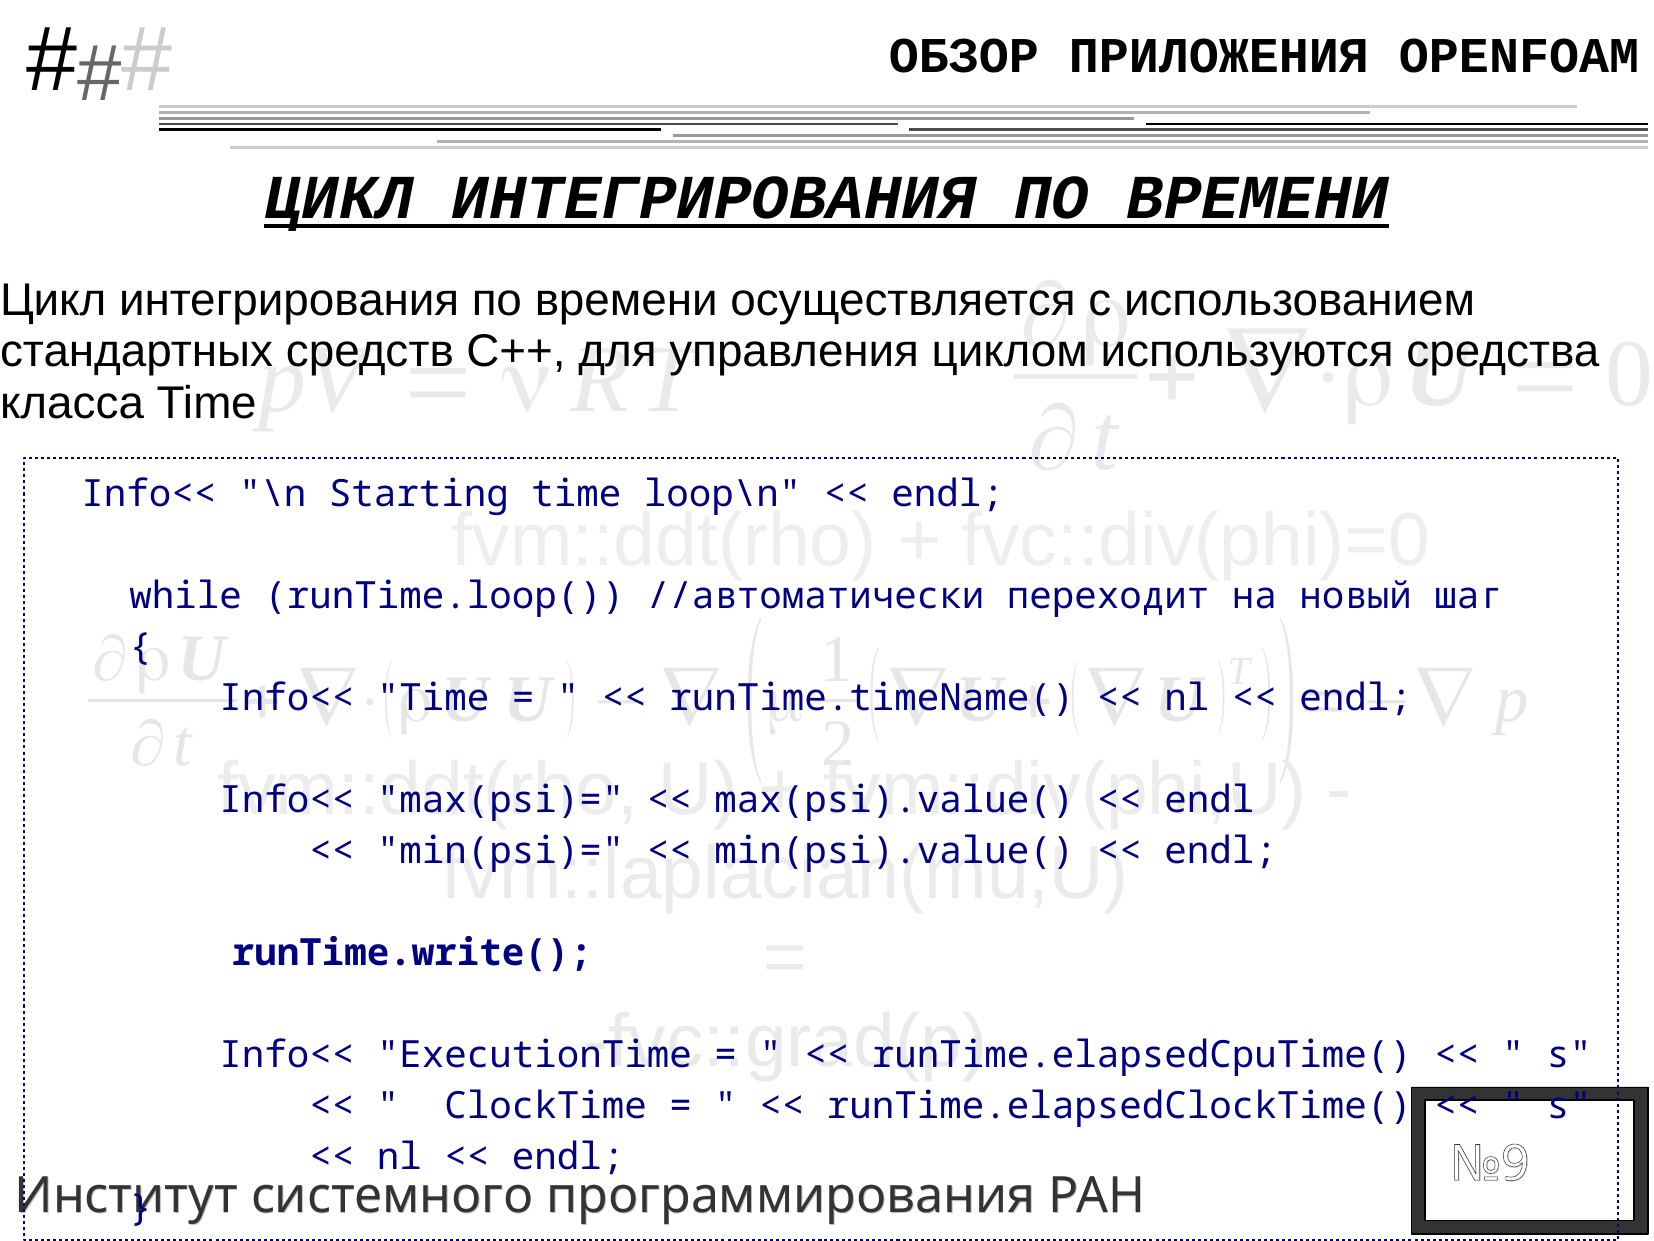

# ЦИКЛ ИНТЕГРИРОВАНИЯ ПО ВРЕМЕНИ
Цикл интегрирования по времени осуществляется с использованием стандартных средств C++, для управления циклом используются средства класса Time
 Info<< "\n Starting time loop\n" << endl;
 while (runTime.loop()) //автоматически переходит на новый шаг
 {
 Info<< "Time = " << runTime.timeName() << nl << endl;
 Info<< "max(psi)=" << max(psi).value() << endl
 << "min(psi)=" << min(psi).value() << endl;
		 runTime.write();
 Info<< "ExecutionTime = " << runTime.elapsedCpuTime() << " s"
 << " ClockTime = " << runTime.elapsedClockTime() << " s"
 << nl << endl;
 }